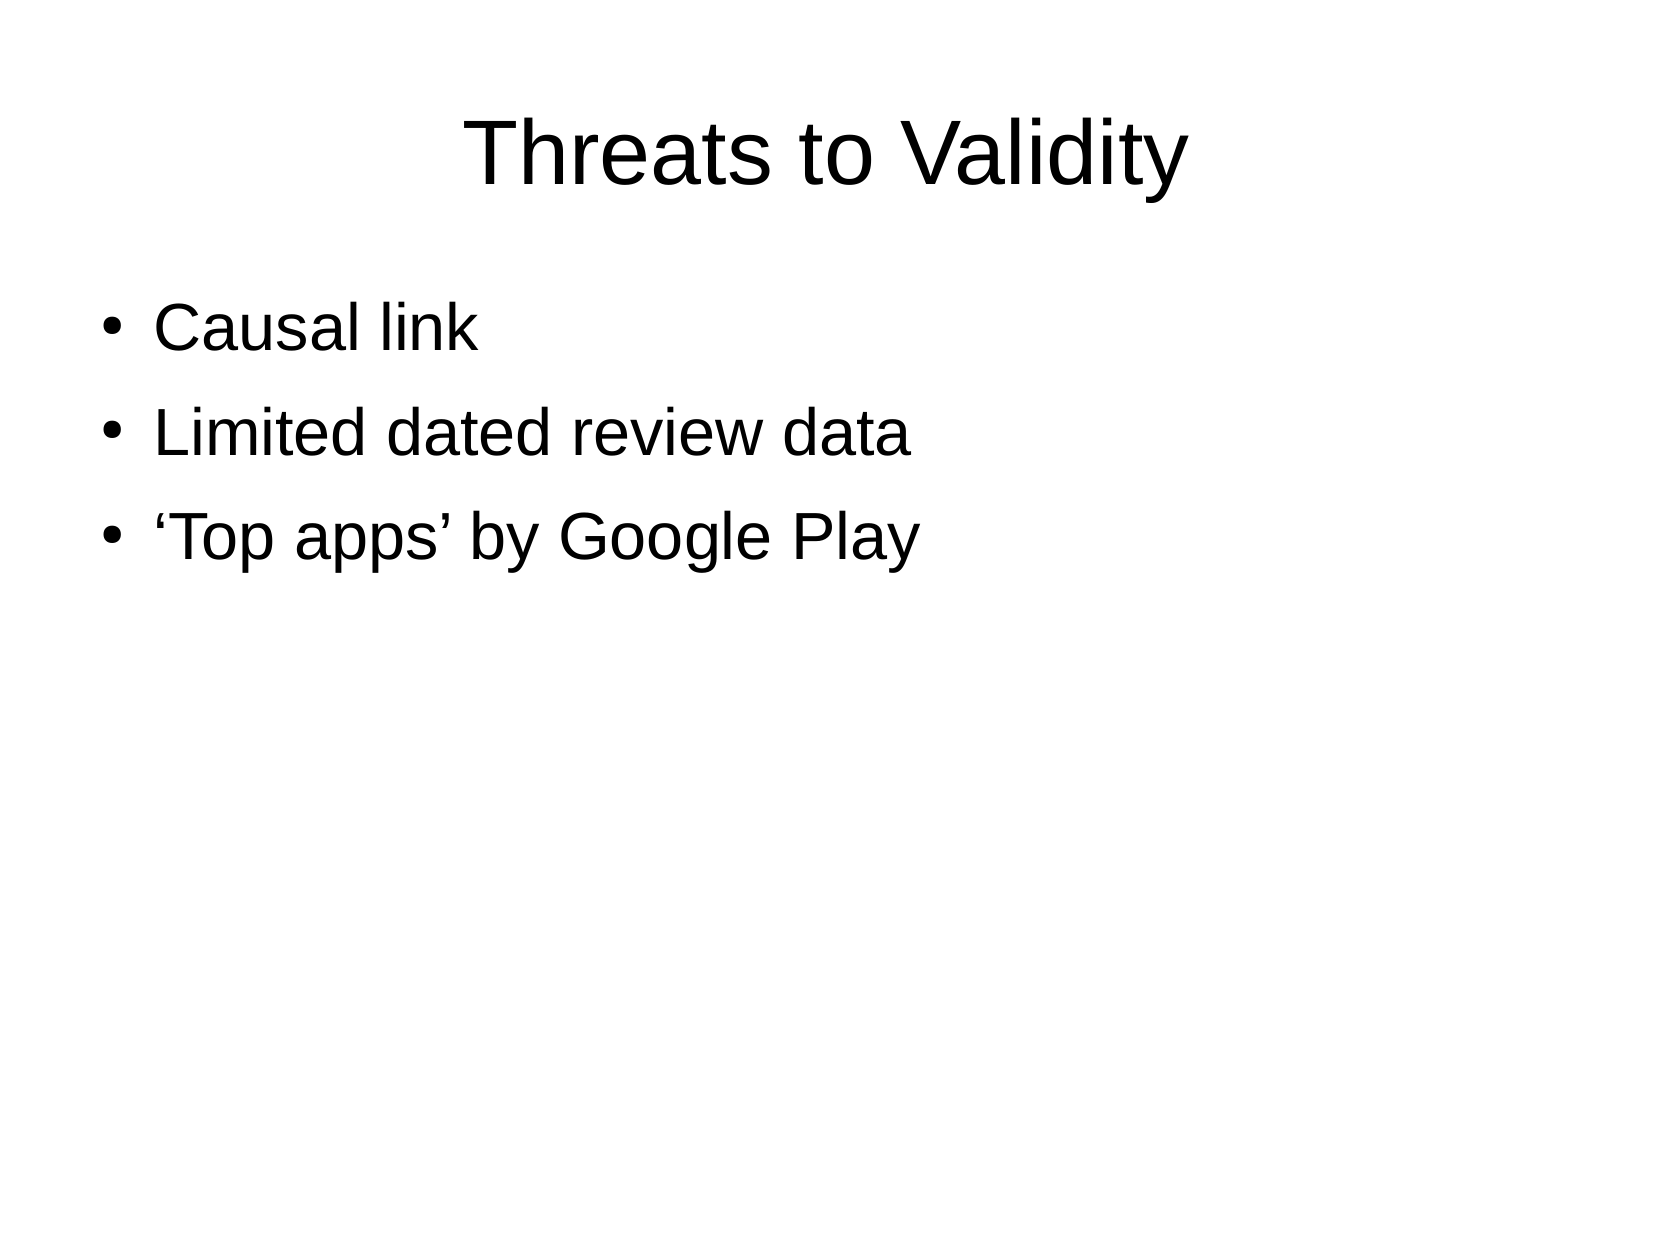

# Threats to Validity
Causal link
Limited dated review data
‘Top apps’ by Google Play